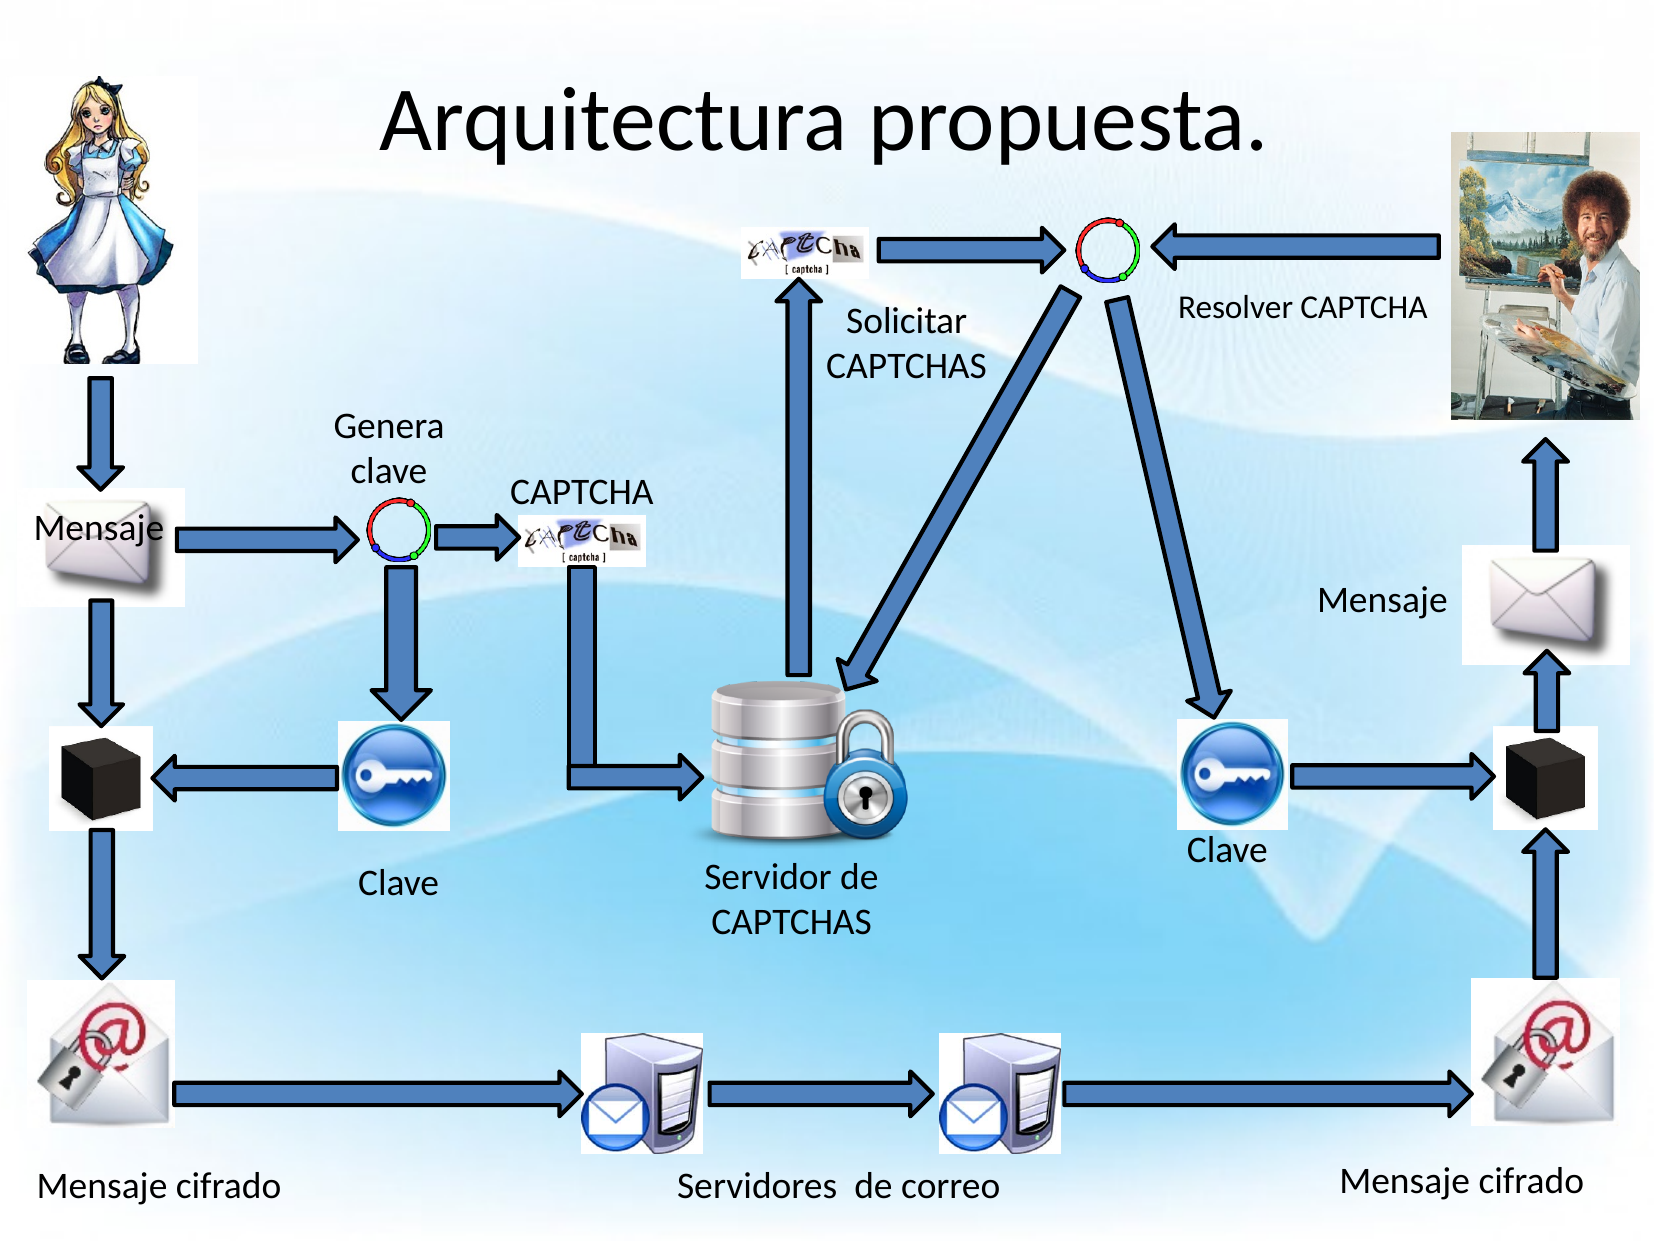

# Arquitectura propuesta.
Resolver CAPTCHA
Solicitar CAPTCHAS
Genera clave
CAPTCHA
Mensaje
Mensaje
Clave
Servidor de CAPTCHAS
Clave
Mensaje cifrado
Mensaje cifrado
Servidores de correo